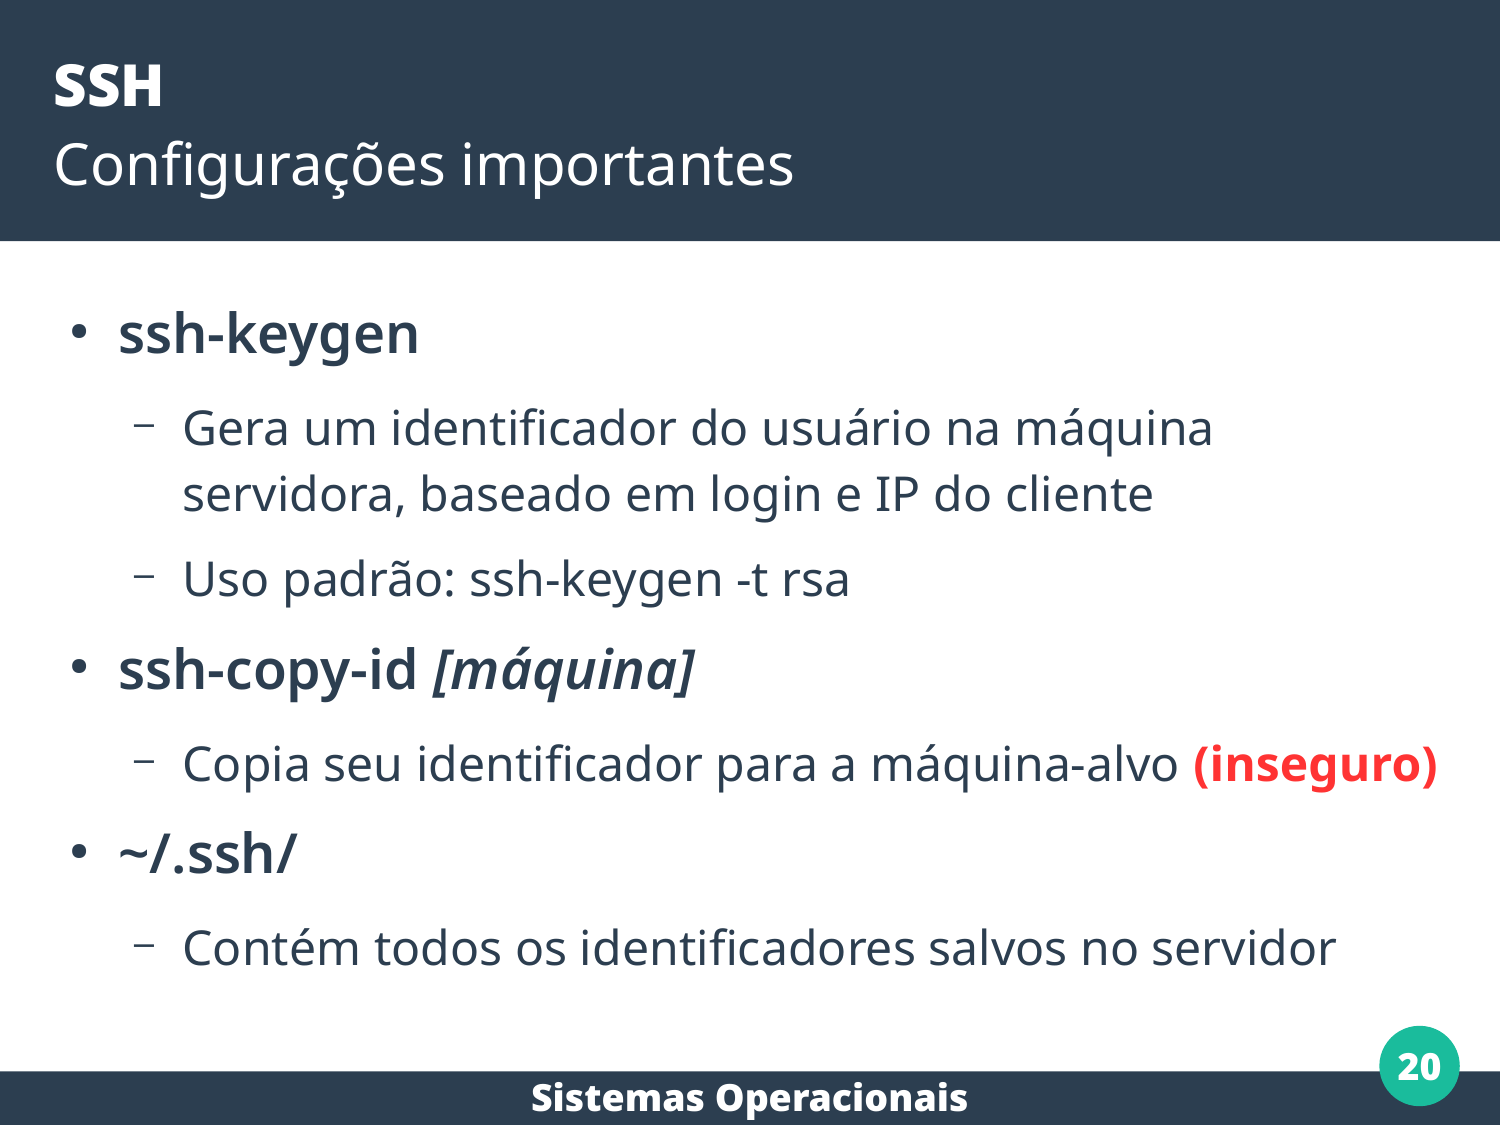

# SSH Configurações importantes
ssh-keygen
Gera um identificador do usuário na máquina servidora, baseado em login e IP do cliente
Uso padrão: ssh-keygen -t rsa
ssh-copy-id [máquina]
Copia seu identificador para a máquina-alvo (inseguro)
~/.ssh/
Contém todos os identificadores salvos no servidor
20
Sistemas Operacionais